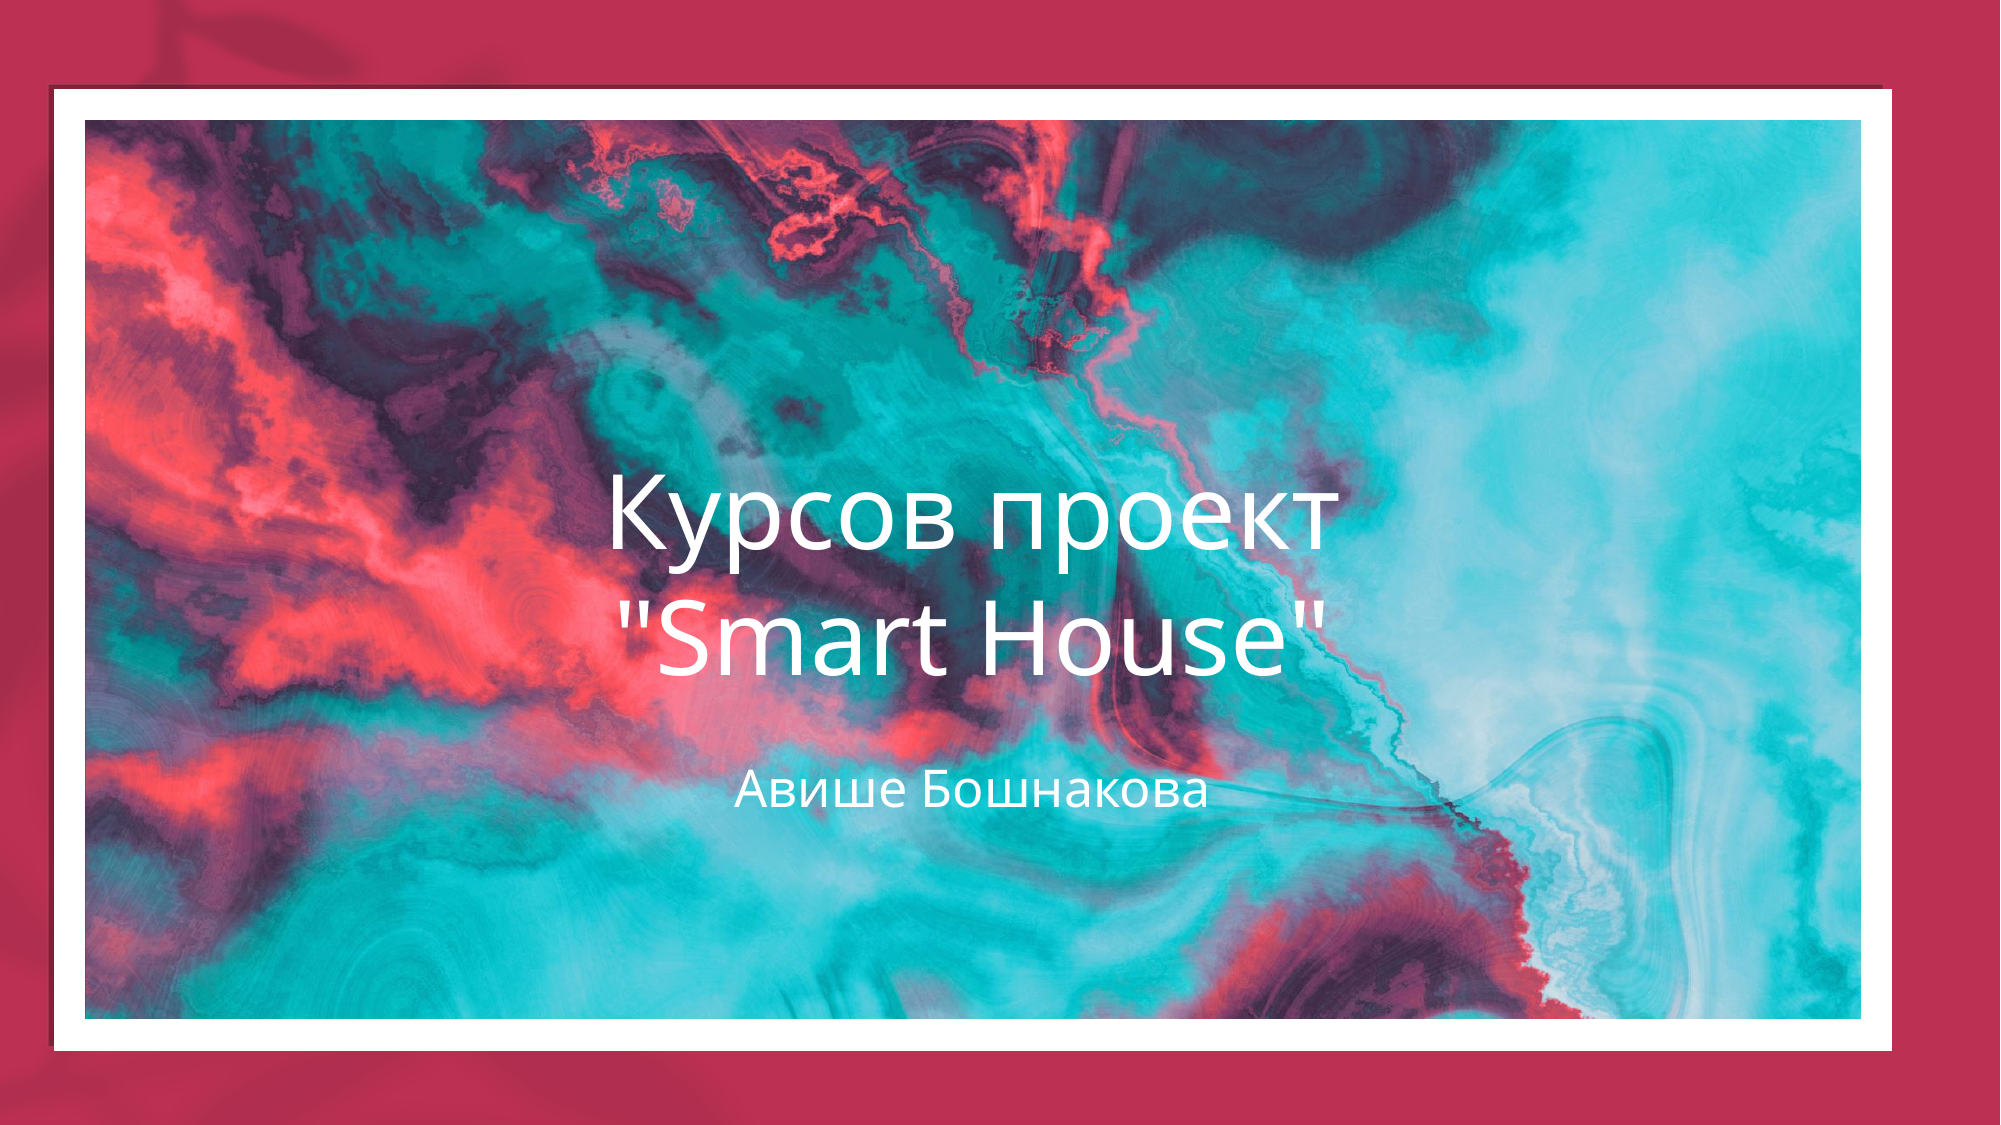

# Курсов проект "Smart House"
Авише Бошнакова